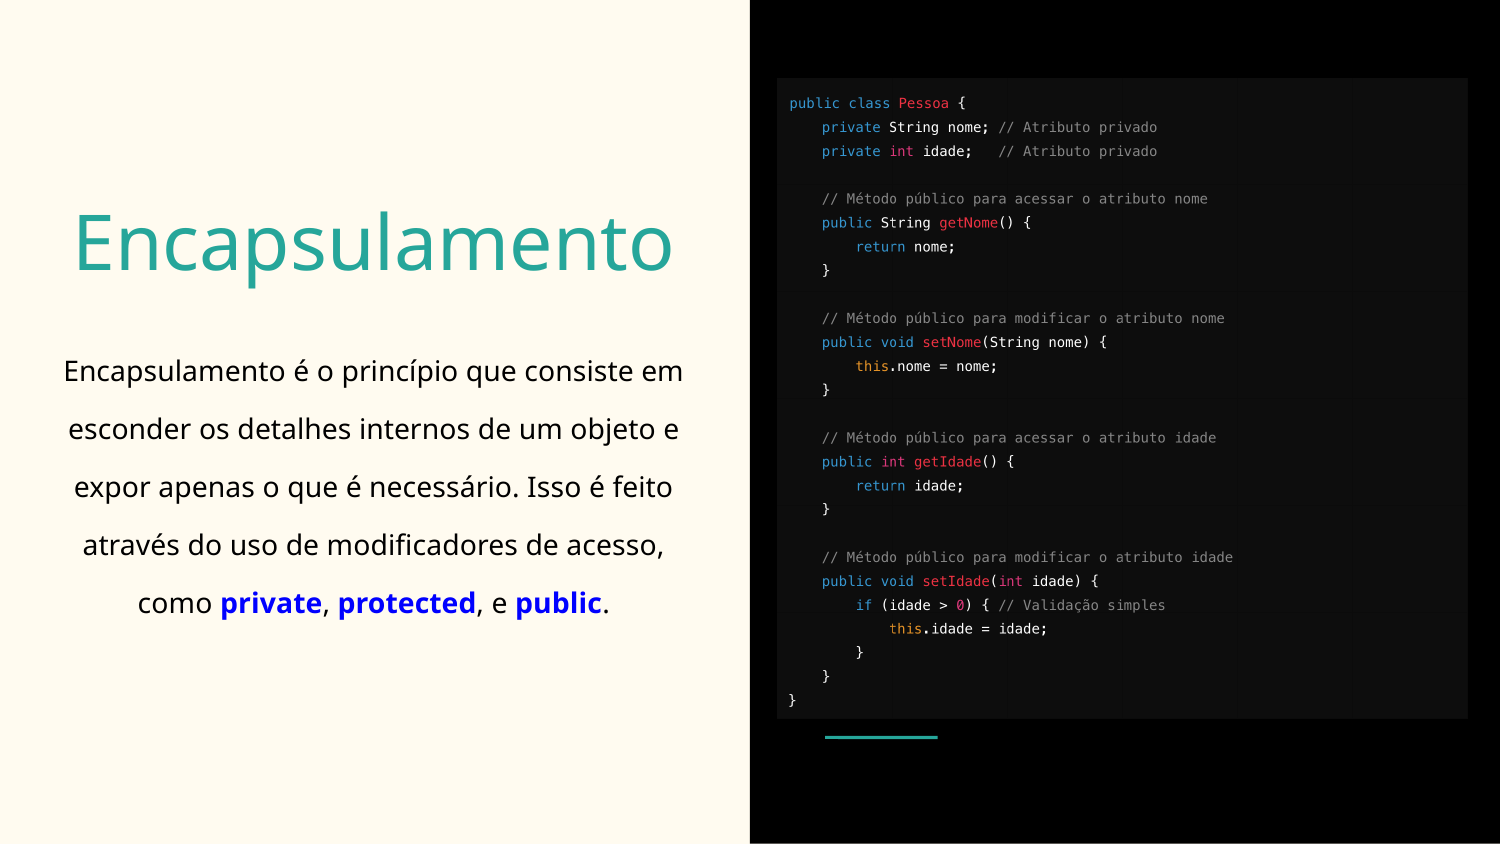

# Encapsulamento
Encapsulamento é o princípio que consiste em esconder os detalhes internos de um objeto e expor apenas o que é necessário. Isso é feito através do uso de modificadores de acesso, como private, protected, e public.